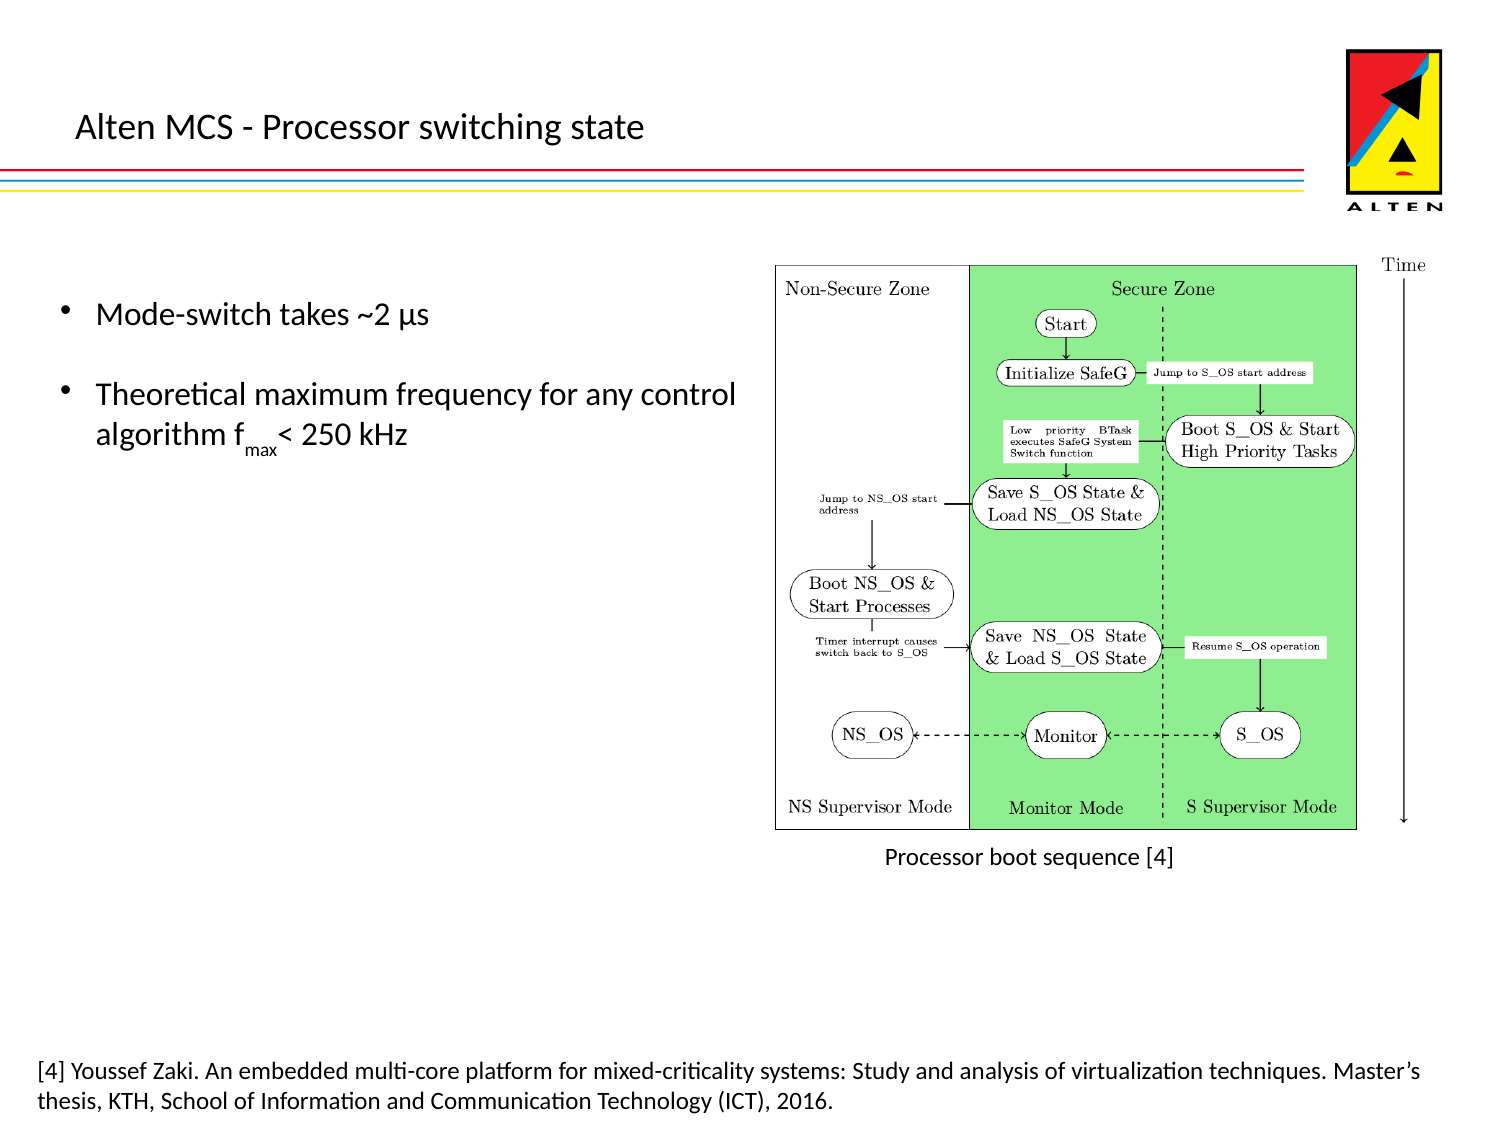

Alten MCS - Processor switching state
Mode-switch takes ~2 μs
Theoretical maximum frequency for any control algorithm fmax< 250 kHz
Processor boot sequence [4]
[4] Youssef Zaki. An embedded multi-core platform for mixed-criticality systems: Study and analysis of virtualization techniques. Master’s thesis, KTH, School of Information and Communication Technology (ICT), 2016.